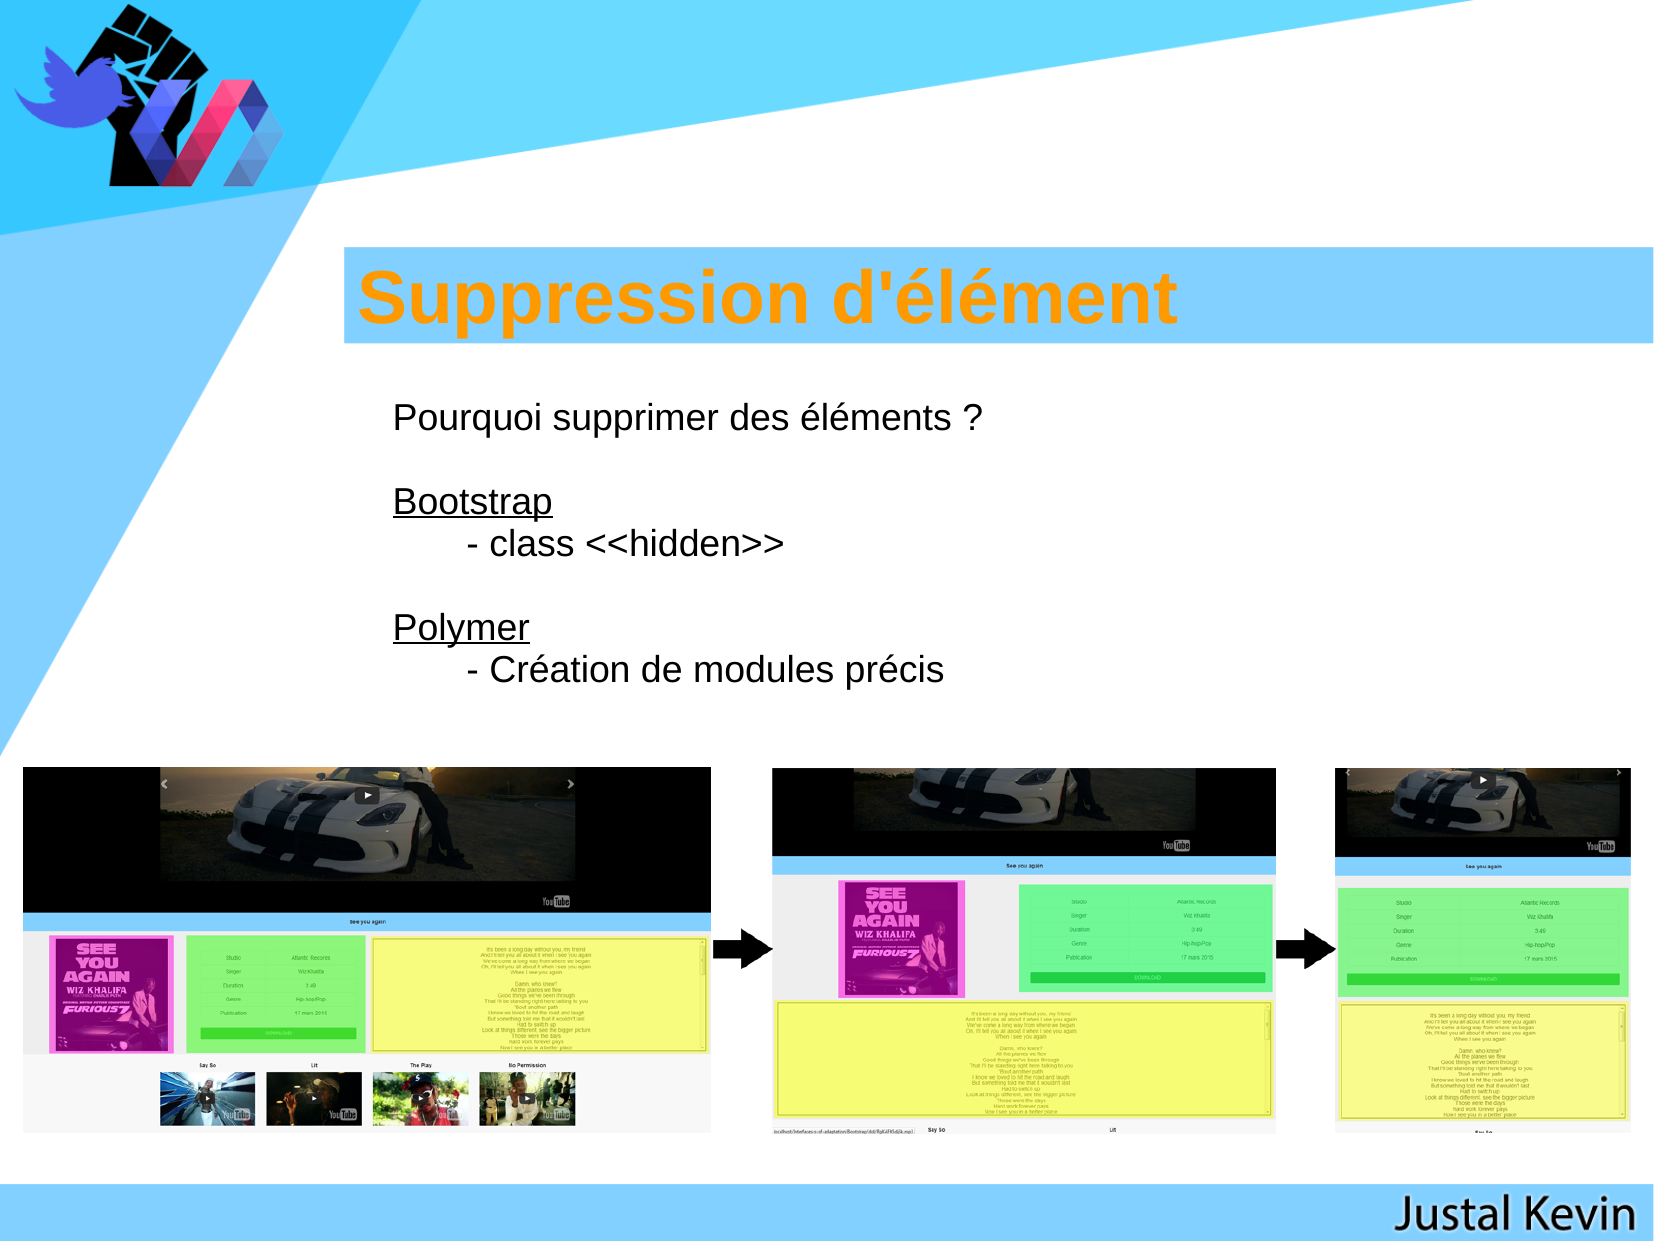

Suppression d'élément
Pourquoi supprimer des éléments ?
Bootstrap
	- class <<hidden>>
Polymer
	- Création de modules précis